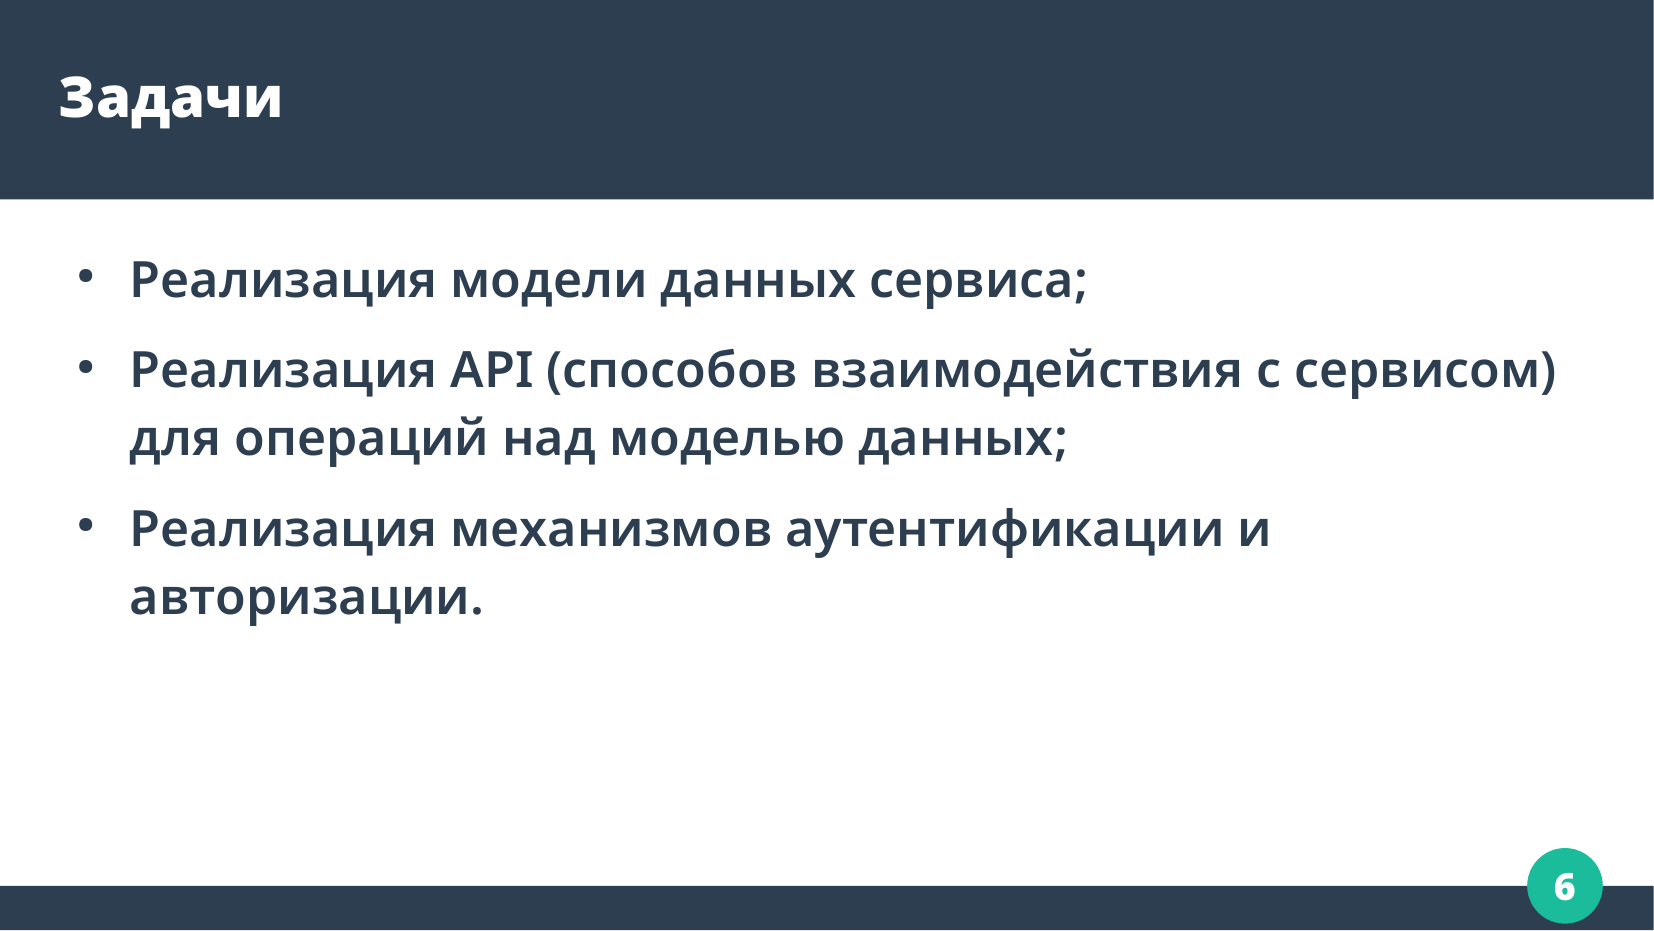

# Задачи
Реализация модели данных сервиса;
Реализация API (способов взаимодействия с сервисом) для операций над моделью данных;
Реализация механизмов аутентификации и авторизации.